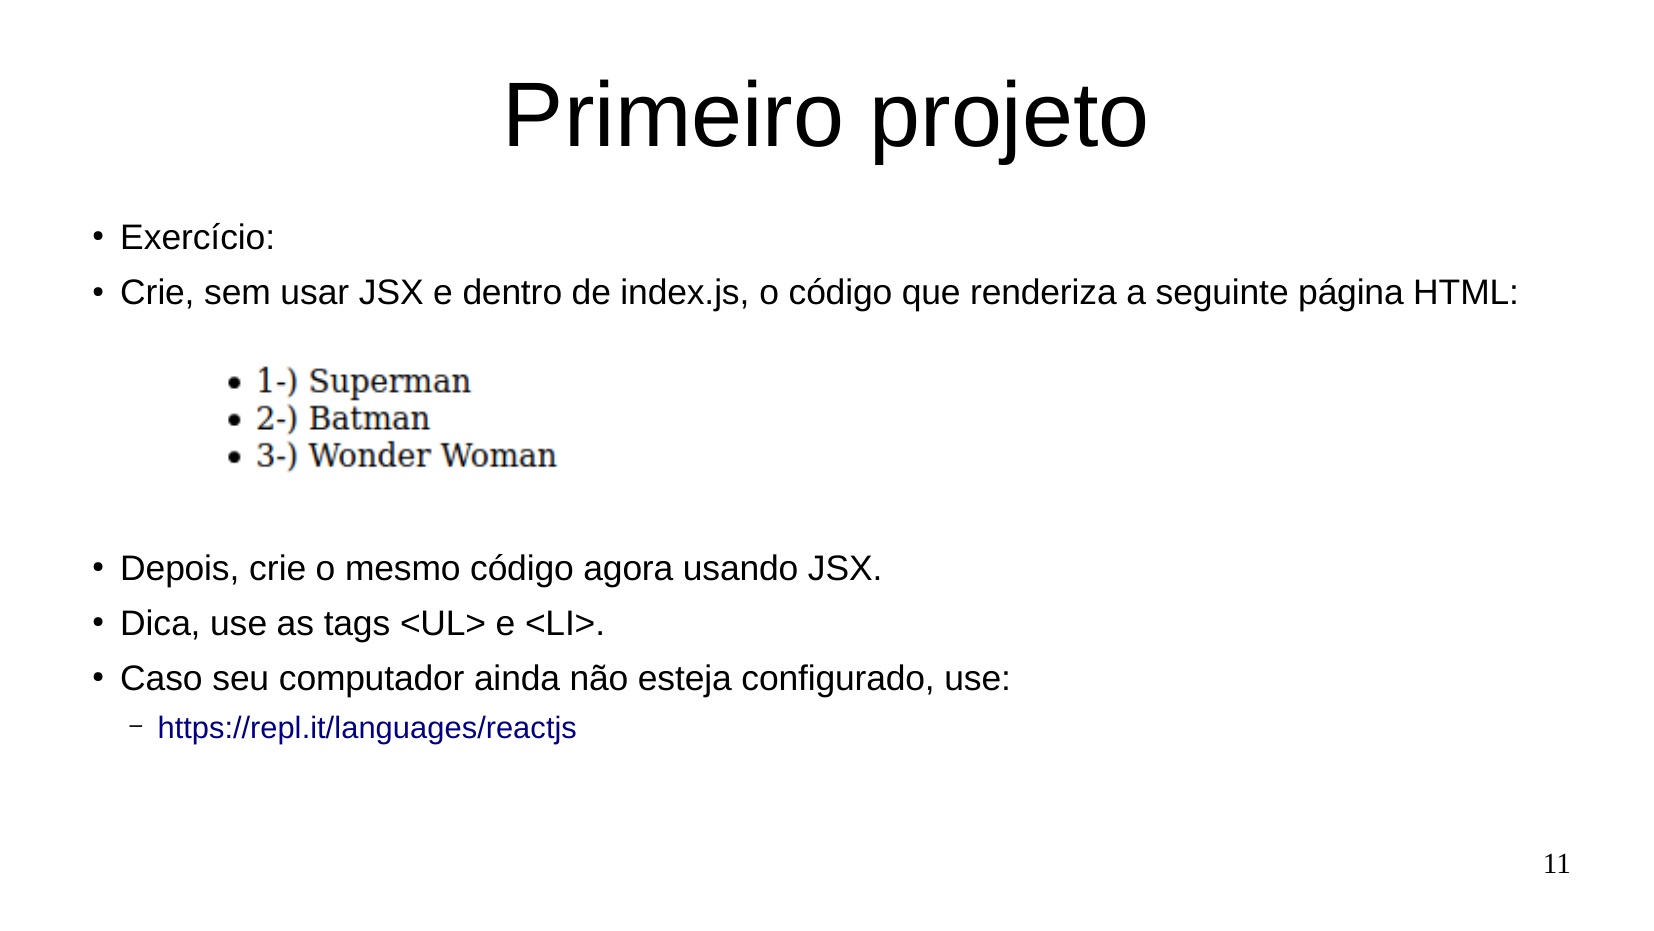

# Primeiro projeto
Exercício:
Crie, sem usar JSX e dentro de index.js, o código que renderiza a seguinte página HTML:
Depois, crie o mesmo código agora usando JSX.
Dica, use as tags <UL> e <LI>.
Caso seu computador ainda não esteja configurado, use:
https://repl.it/languages/reactjs
11